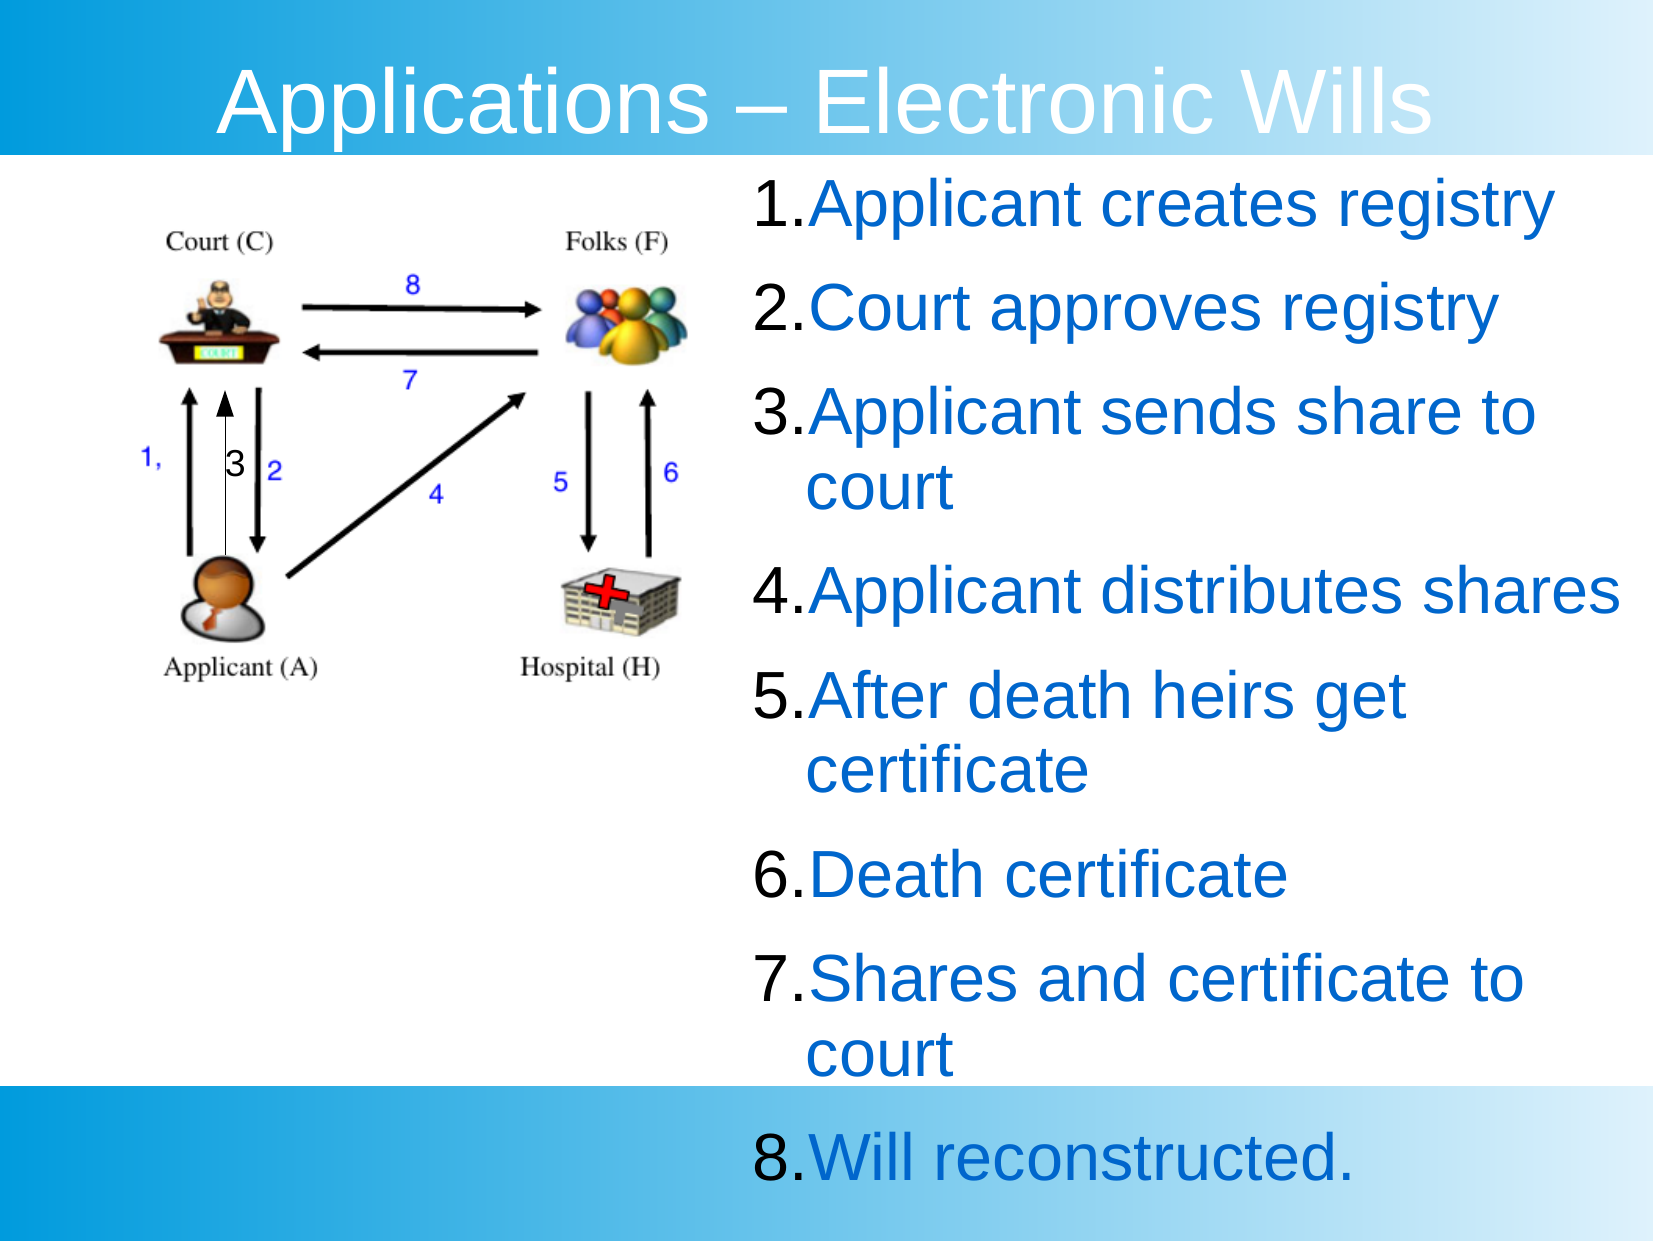

# Applications – Electronic Wills
Applicant creates registry
Court approves registry
Applicant sends share to court
Applicant distributes shares
After death heirs get certificate
Death certificate
Shares and certificate to court
Will reconstructed.
3